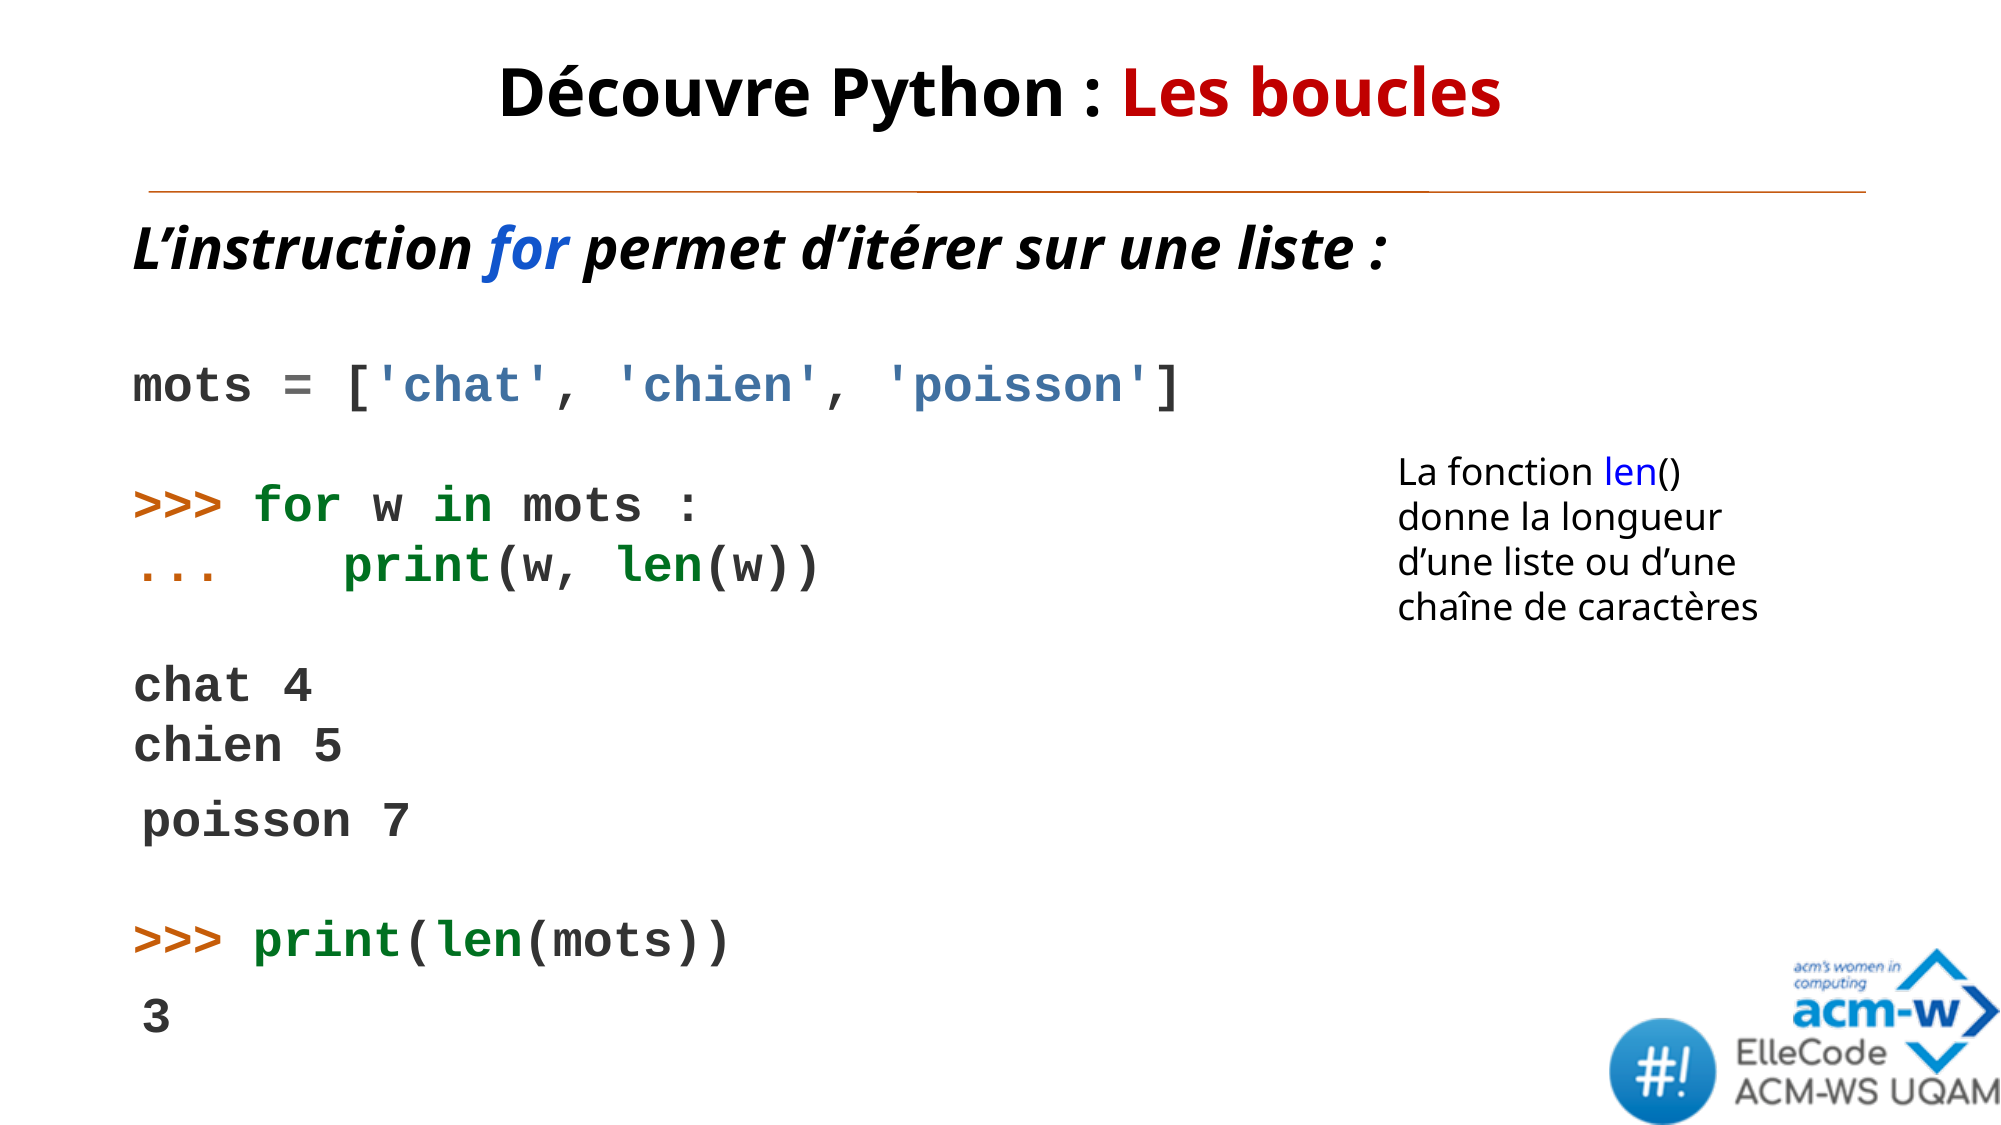

Découvre Python : Les boucles
L’instruction for permet d’itérer sur une liste :
mots = ['chat', 'chien', 'poisson']
>>> for w in mots :
... print(w, len(w))
chat 4
chien 5
poisson 7
>>> print(len(mots))
3
La fonction len() donne la longueur d’une liste ou d’une chaîne de caractères